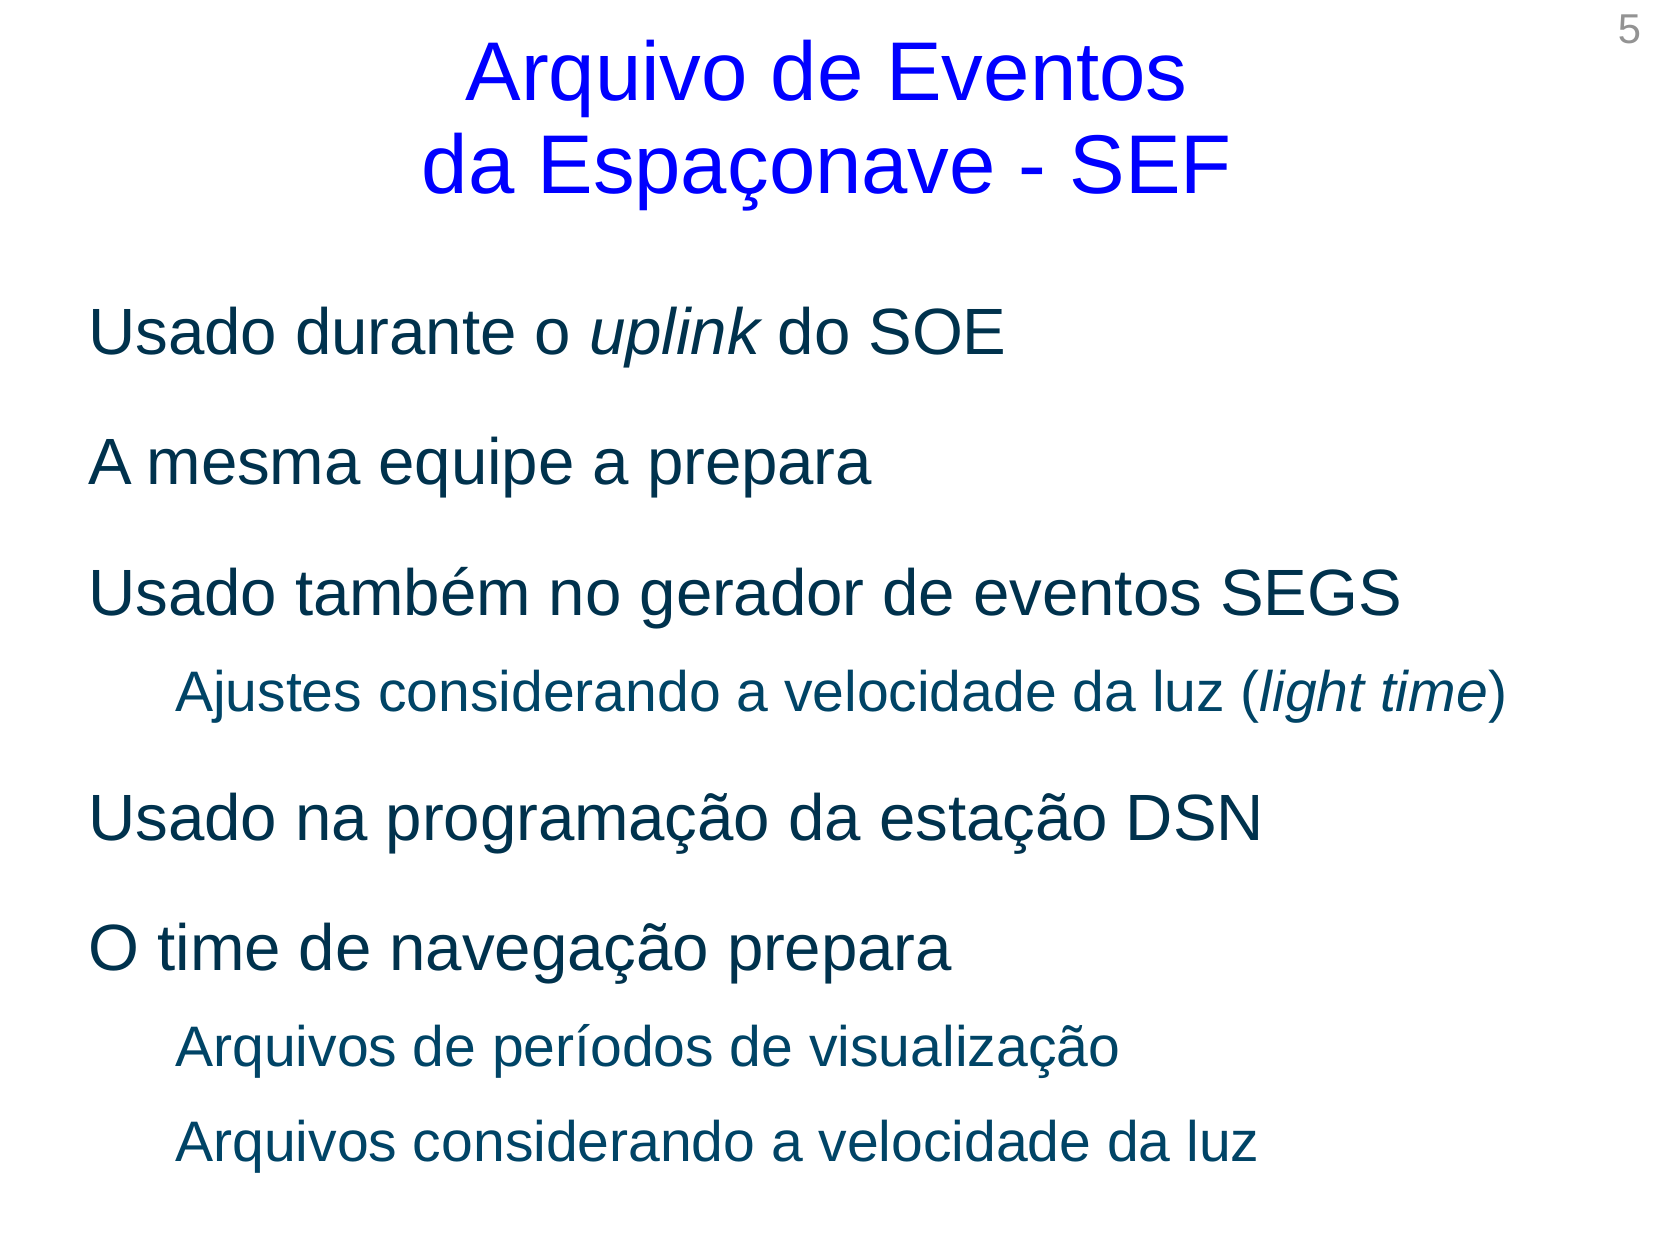

5
# Arquivo de Eventos da Espaçonave - SEF
Usado durante o uplink do SOE
A mesma equipe a prepara
Usado também no gerador de eventos SEGS
Ajustes considerando a velocidade da luz (light time)
Usado na programação da estação DSN
O time de navegação prepara
Arquivos de períodos de visualização
Arquivos considerando a velocidade da luz